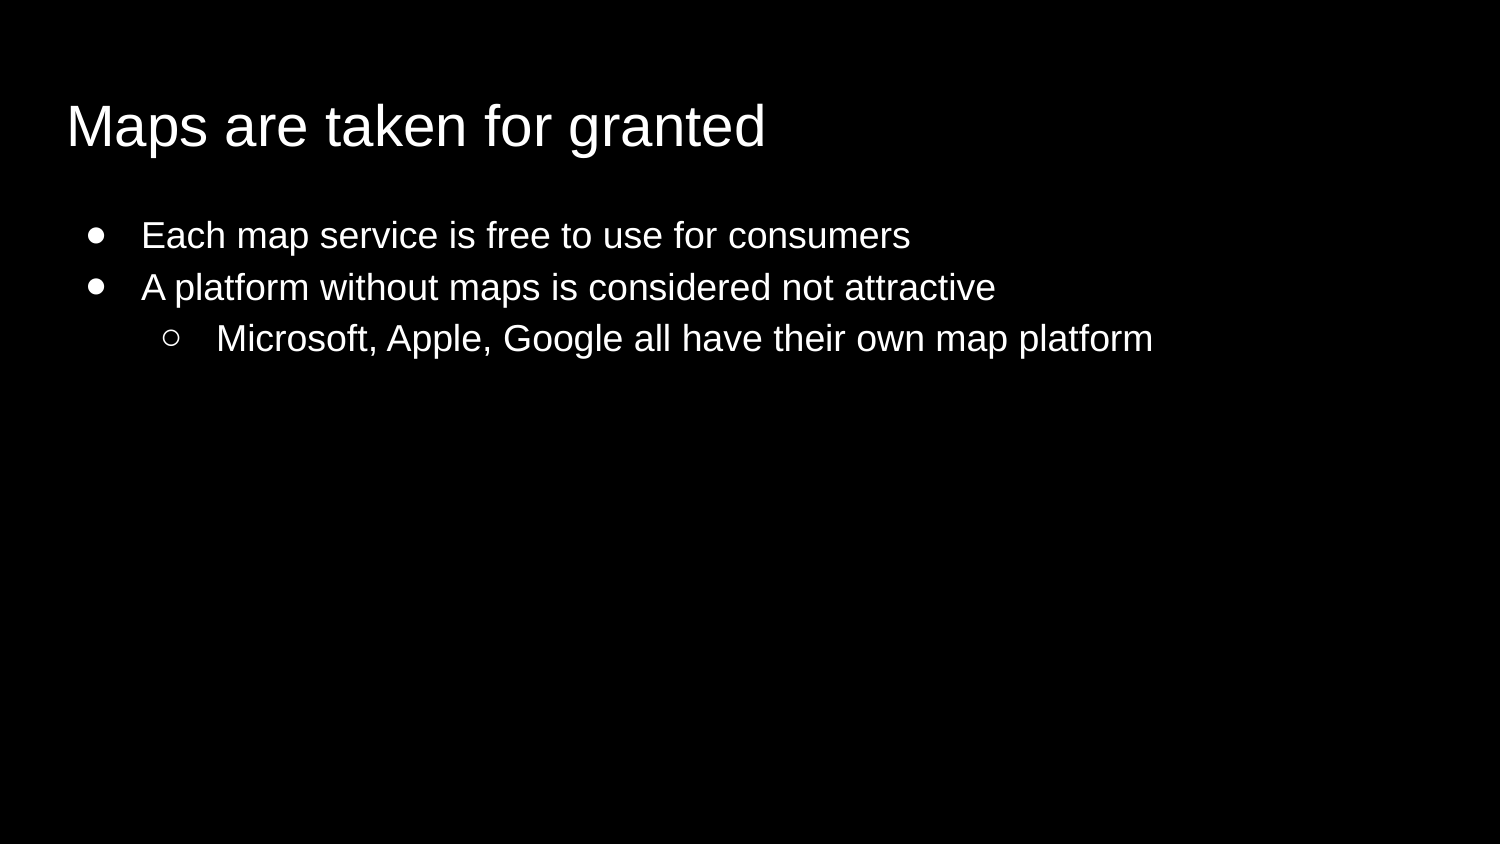

# Maps are taken for granted
Each map service is free to use for consumers
A platform without maps is considered not attractive
Microsoft, Apple, Google all have their own map platform